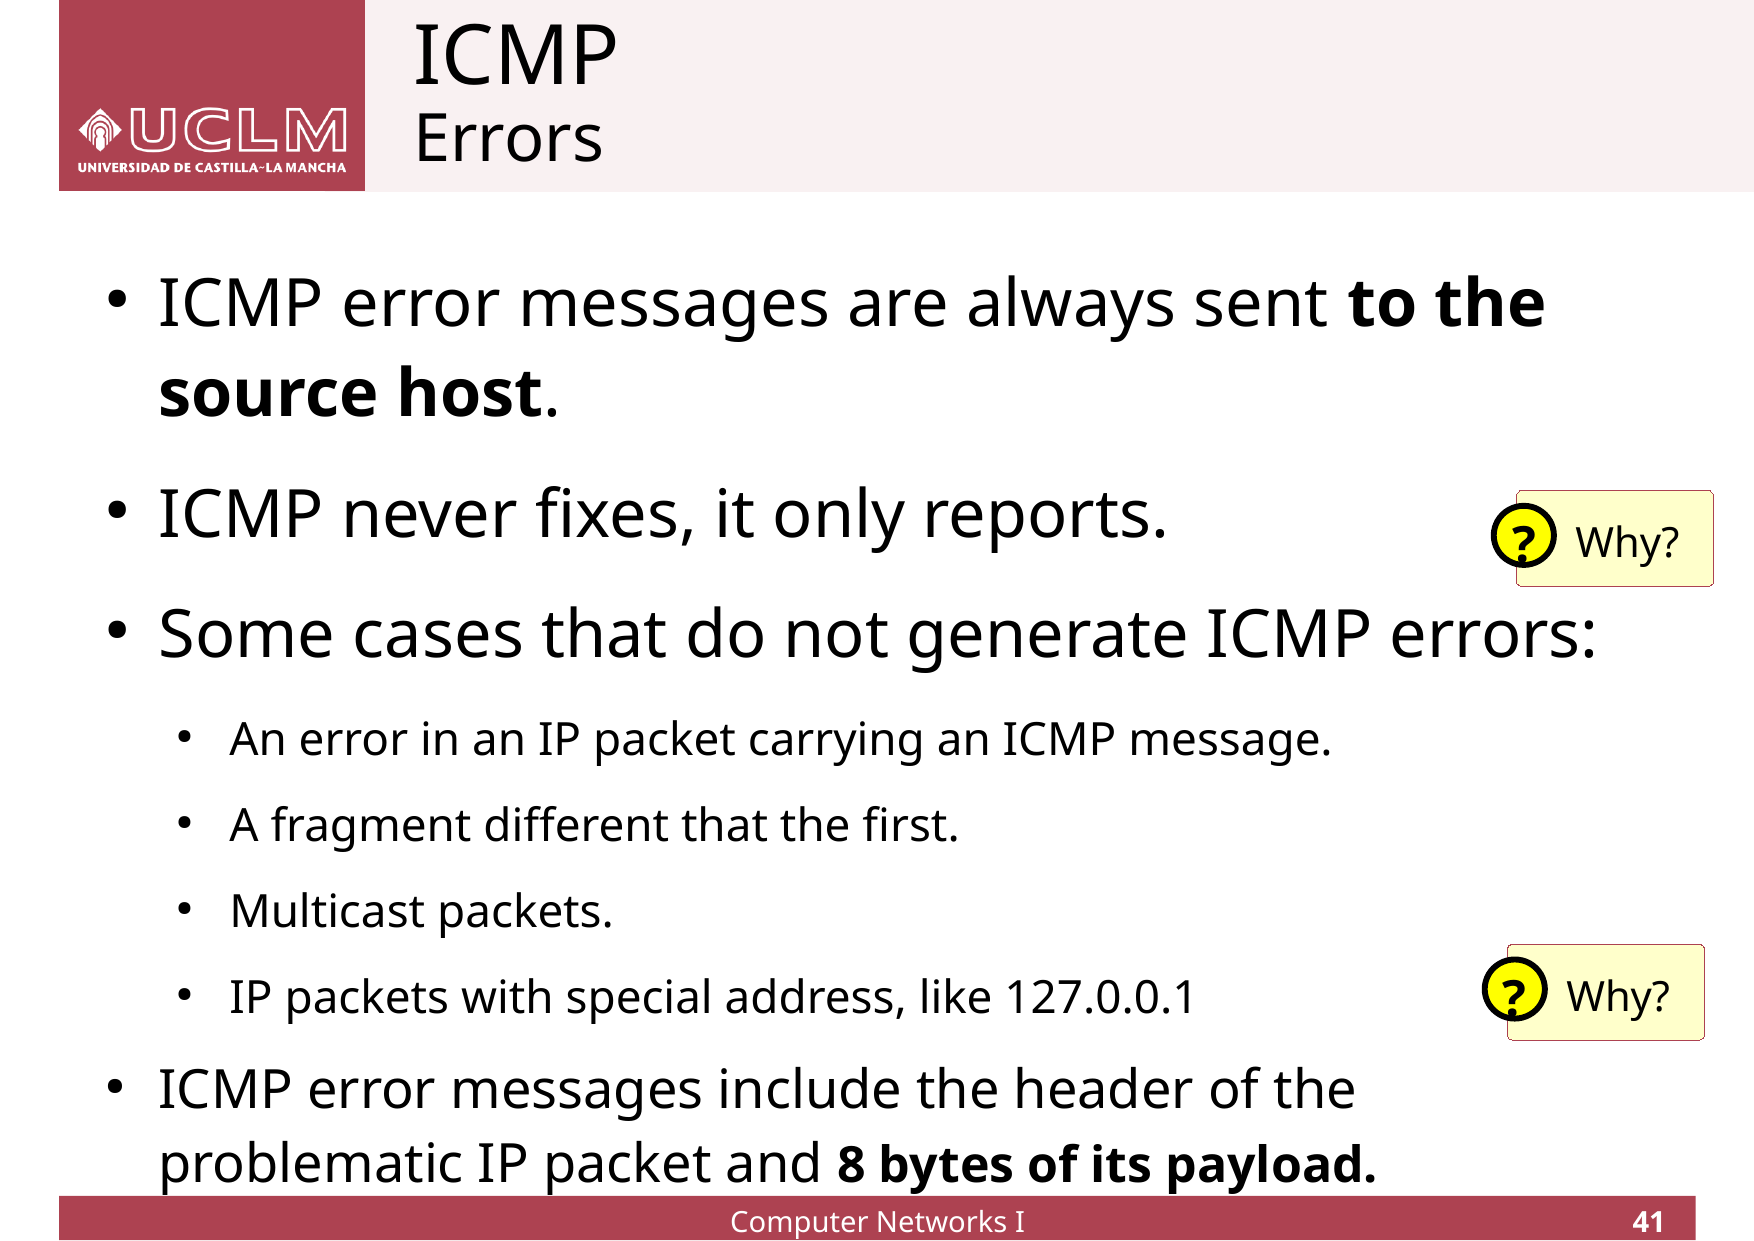

ICMP
Errors
# ICMP error messages are always sent to the source host.
ICMP never fixes, it only reports.
Some cases that do not generate ICMP errors:
An error in an IP packet carrying an ICMP message.
A fragment different that the first.
Multicast packets.
IP packets with special address, like 127.0.0.1
ICMP error messages include the header of the problematic IP packet and 8 bytes of its payload.
Why?
?
Why?
?
Computer Networks I
41